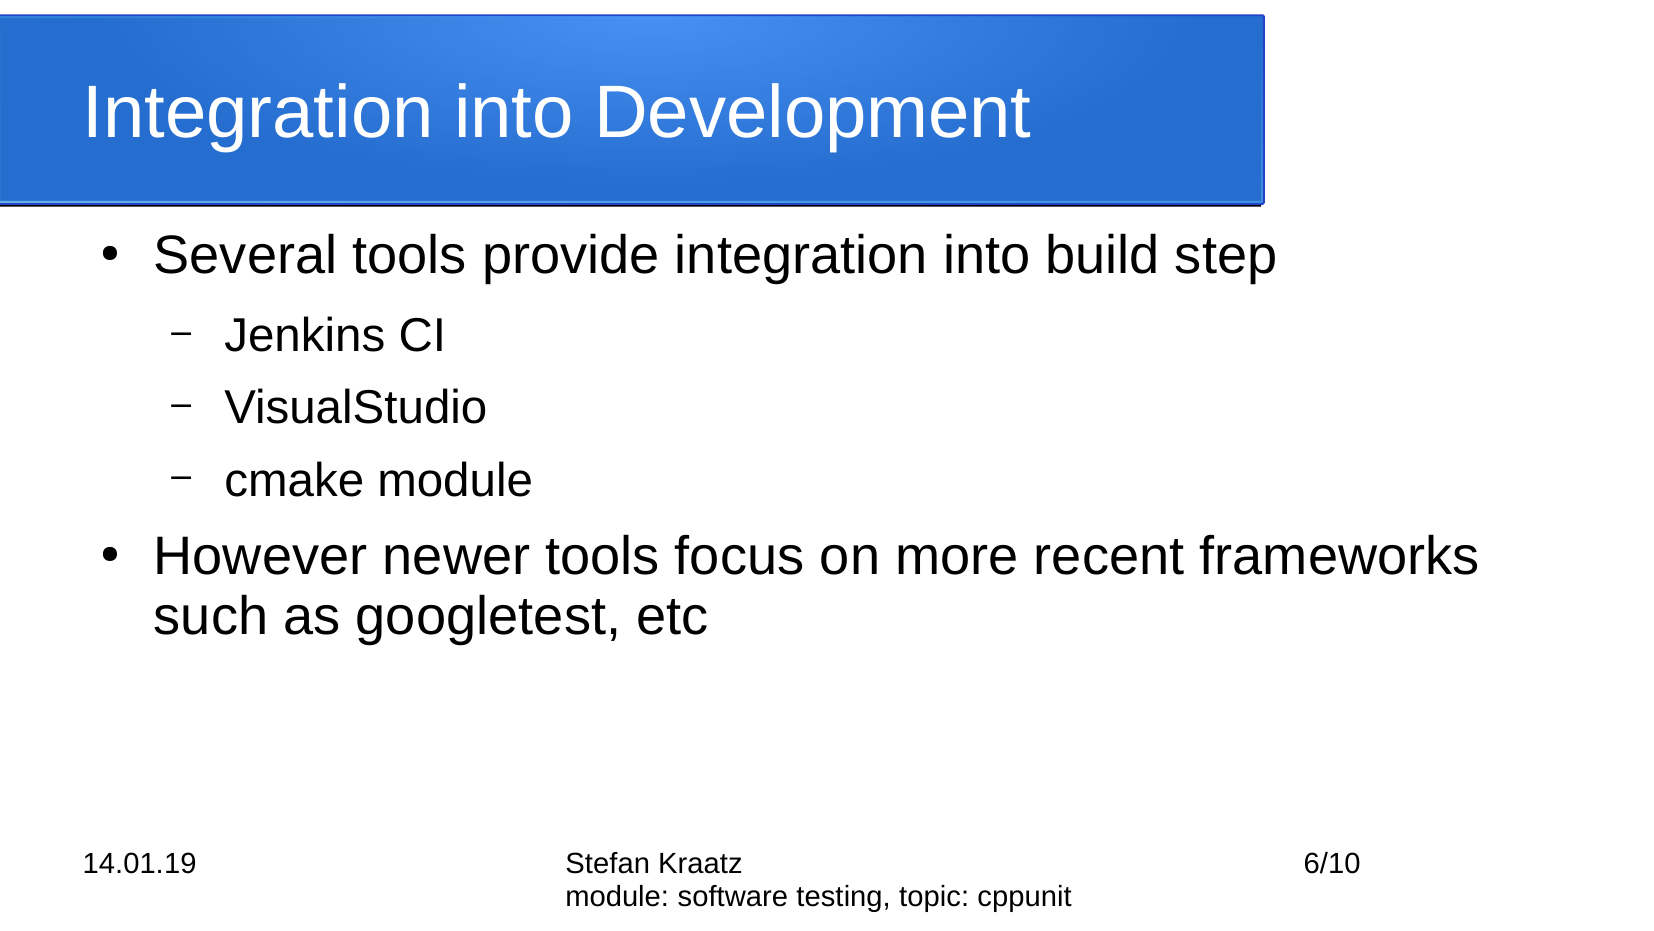

# Integration into Development
Several tools provide integration into build step
Jenkins CI
VisualStudio
cmake module
However newer tools focus on more recent frameworks such as googletest, etc